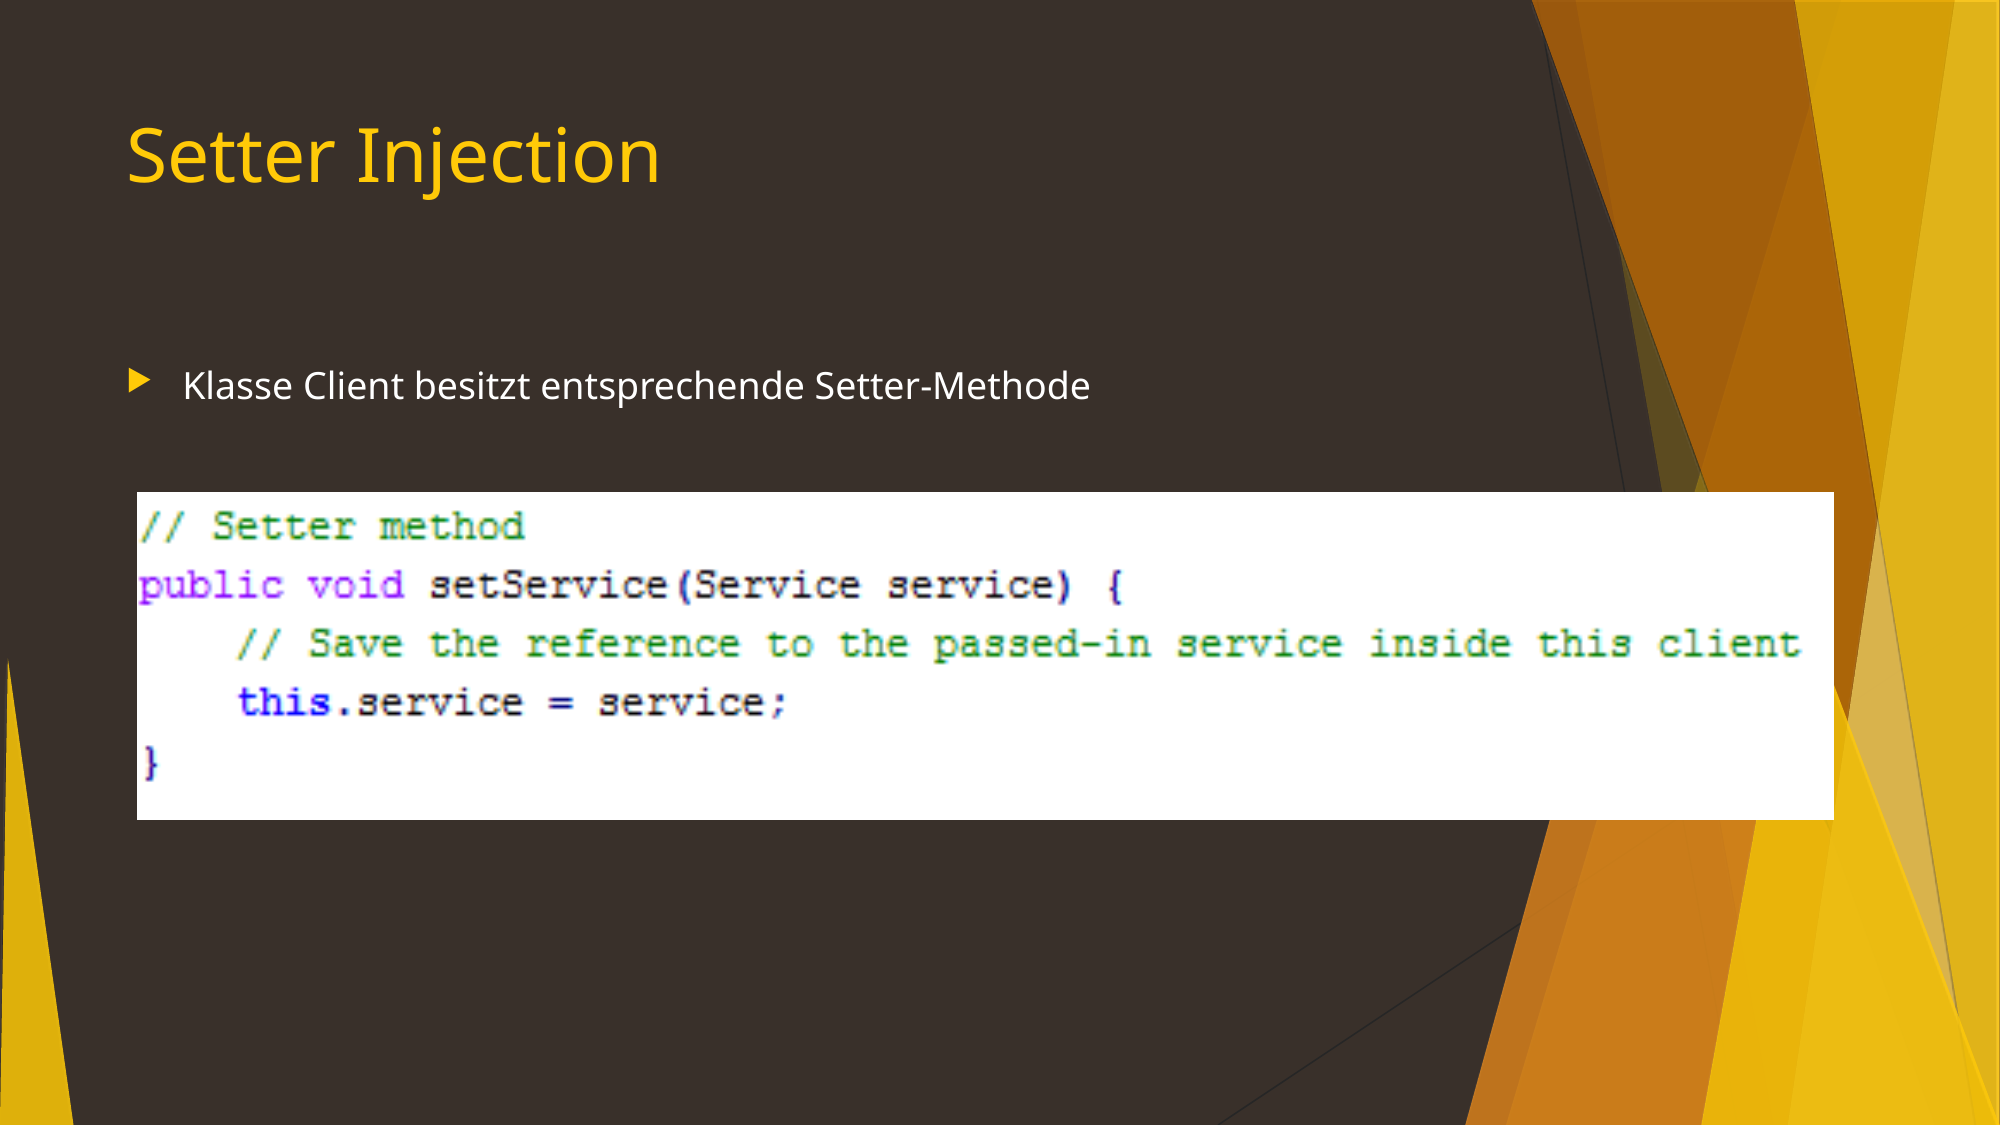

# Setter Injection
Klasse Client besitzt entsprechende Setter-Methode